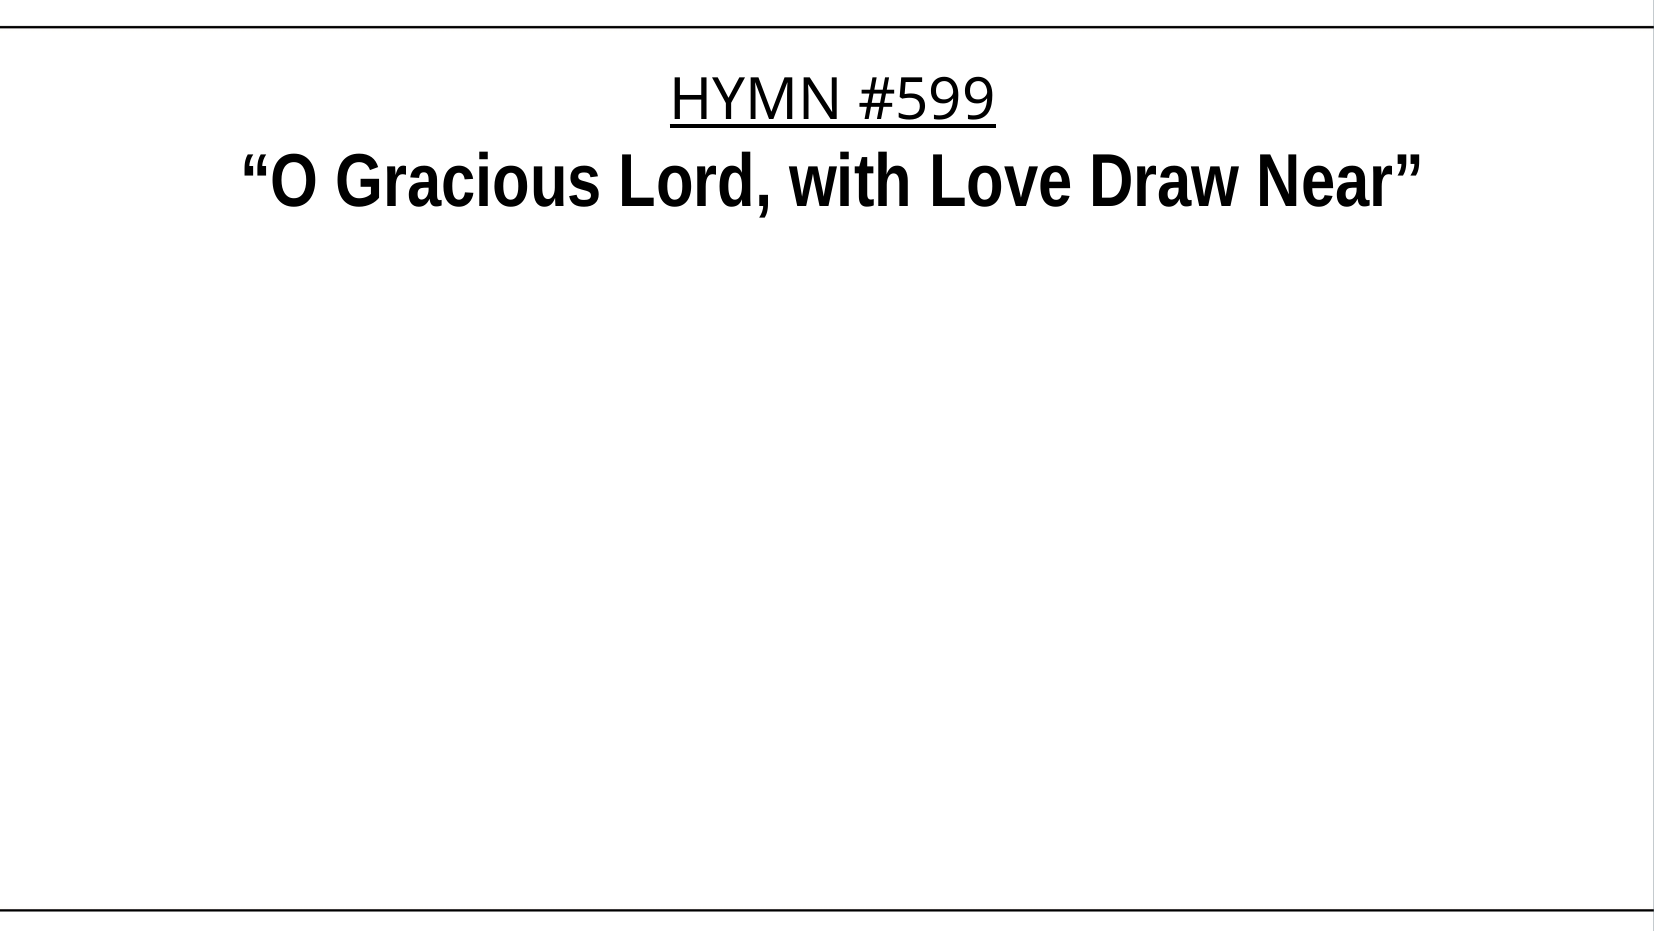

HYMN #599
“O Gracious Lord, with Love Draw Near”